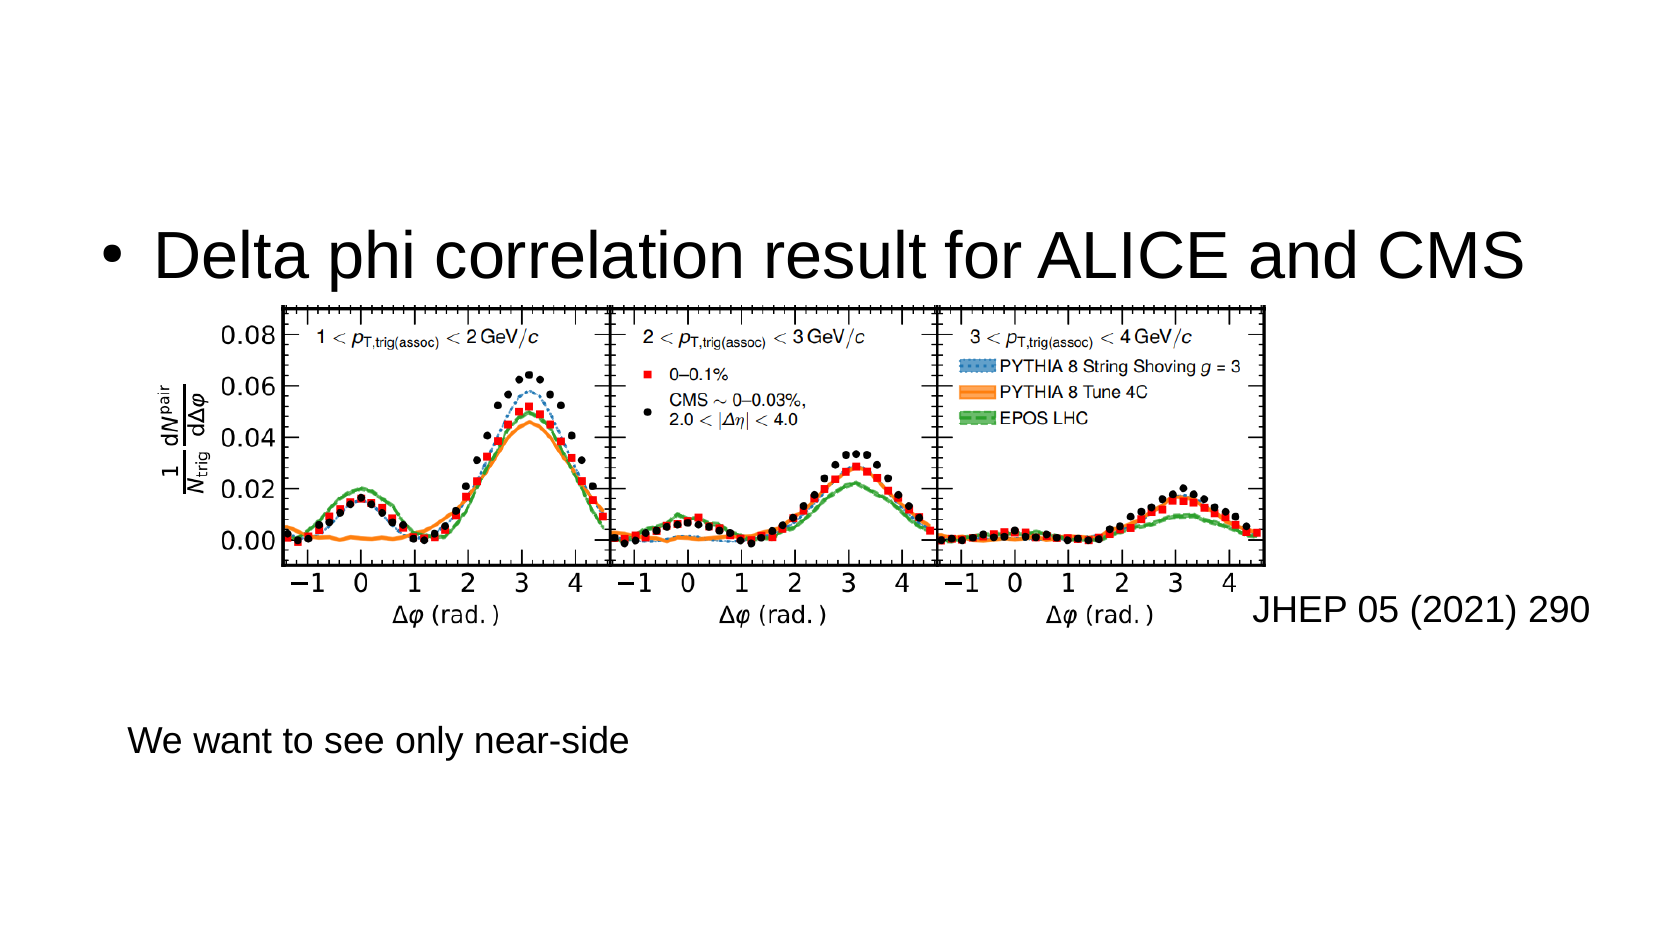

#
Delta phi correlation result for ALICE and CMS
JHEP 05 (2021) 290
We want to see only near-side